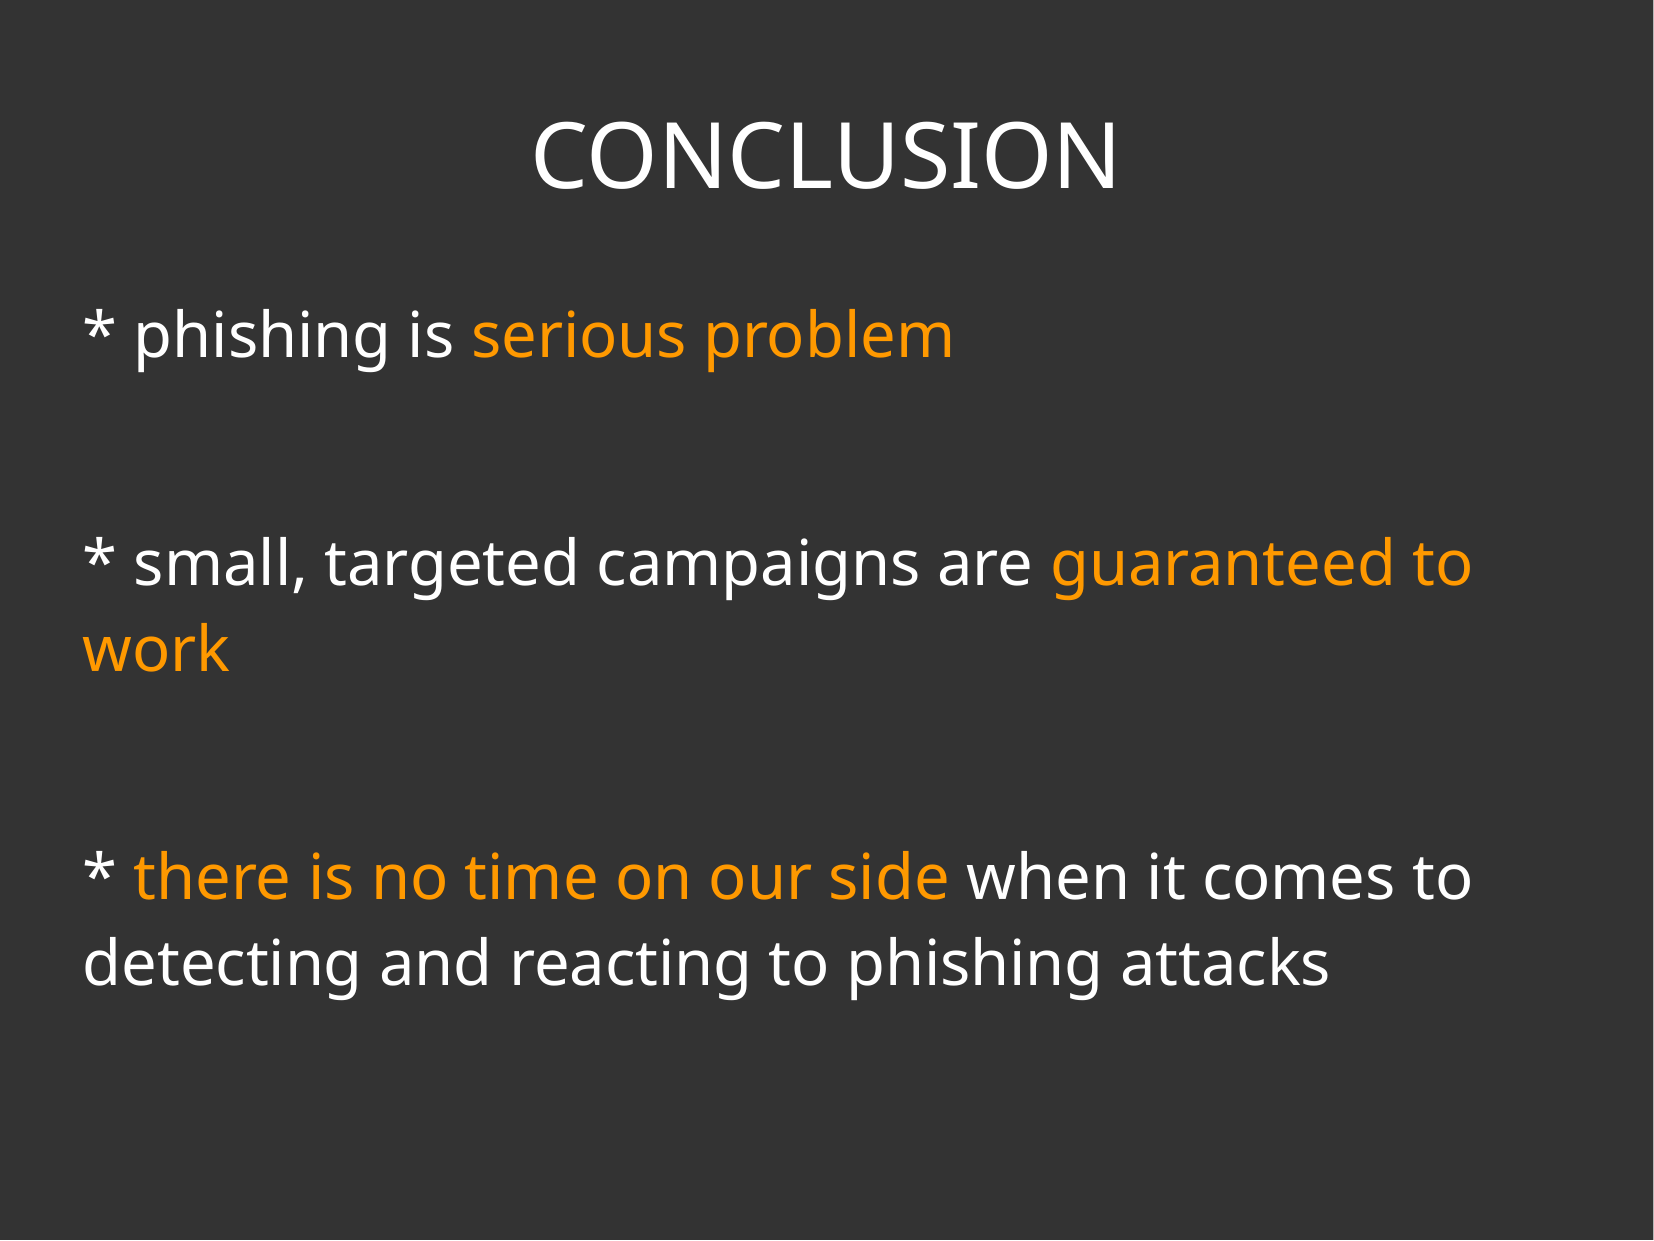

# CONCLUSION
* phishing is serious problem
* small, targeted campaigns are guaranteed to work
* there is no time on our side when it comes to detecting and reacting to phishing attacks